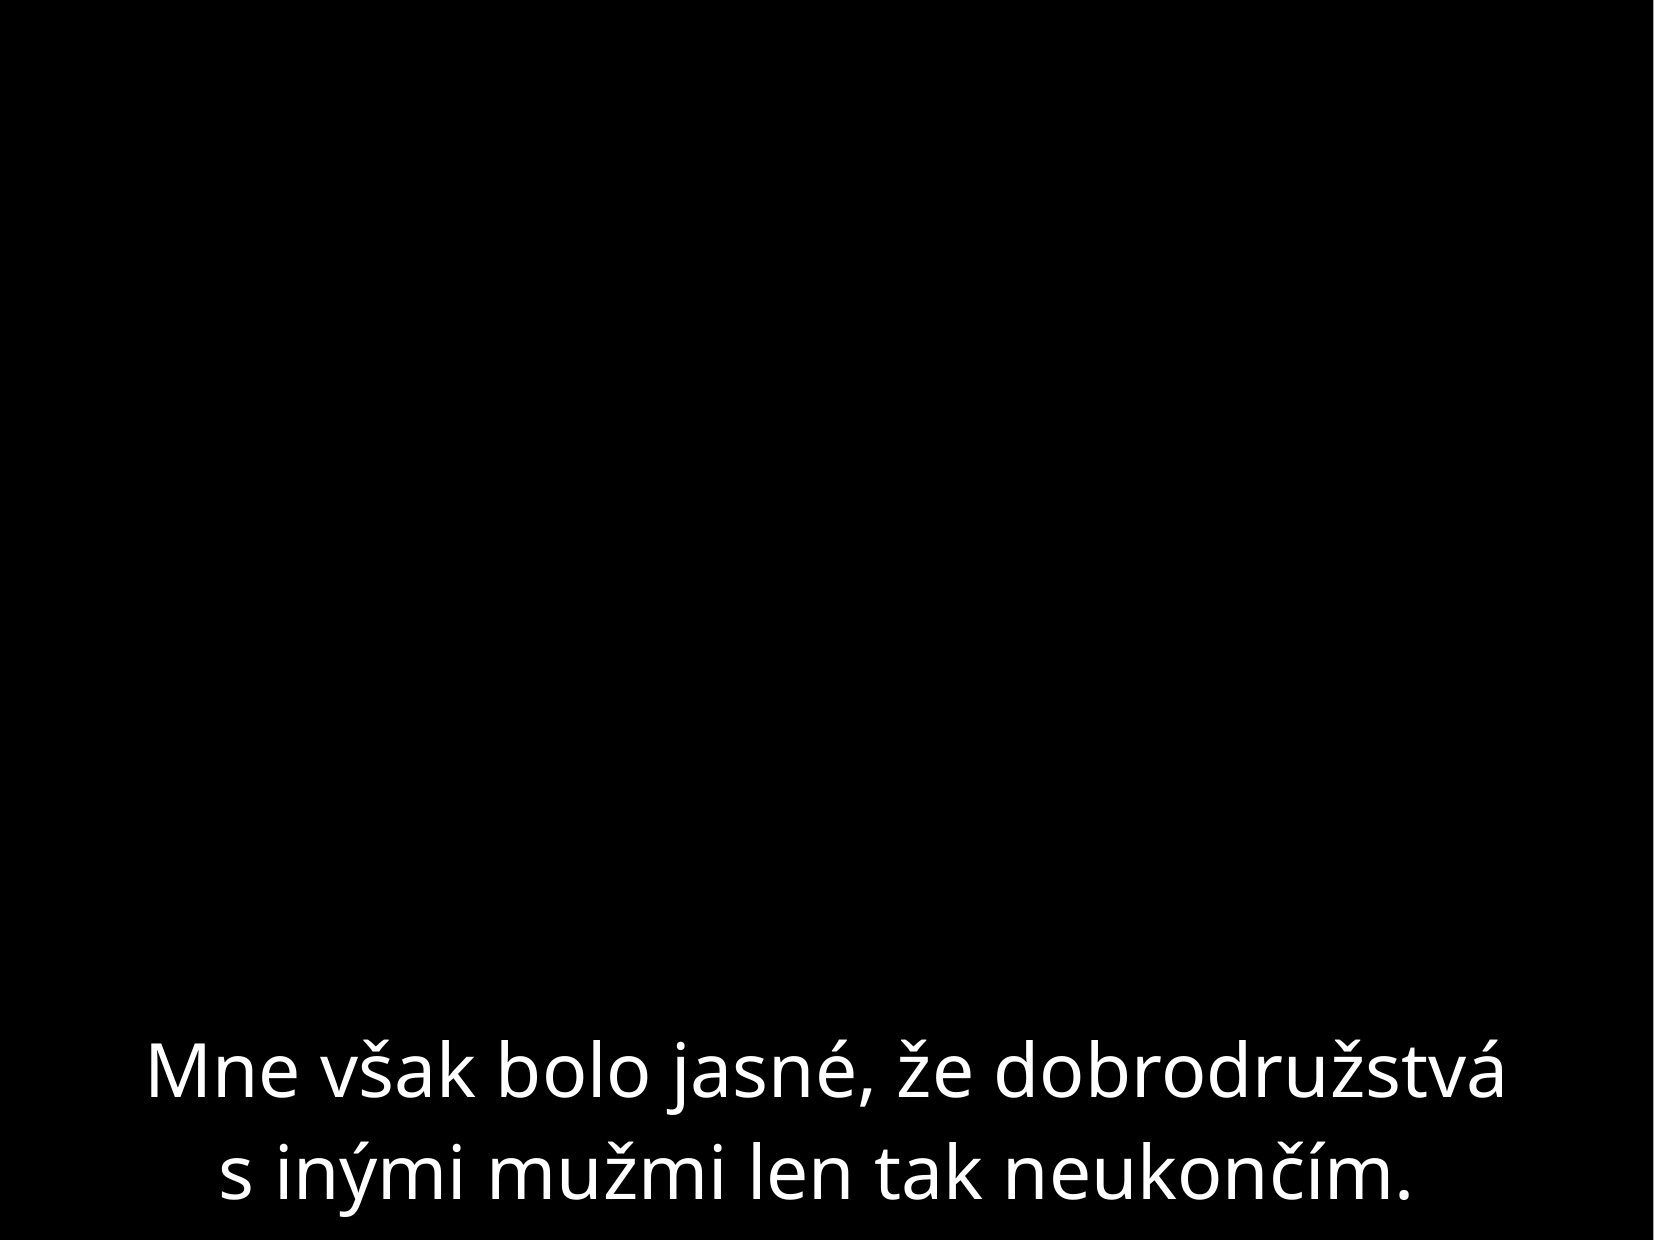

# Mne však bolo jasné, že dobrodružstvá s inými mužmi len tak neukončím.